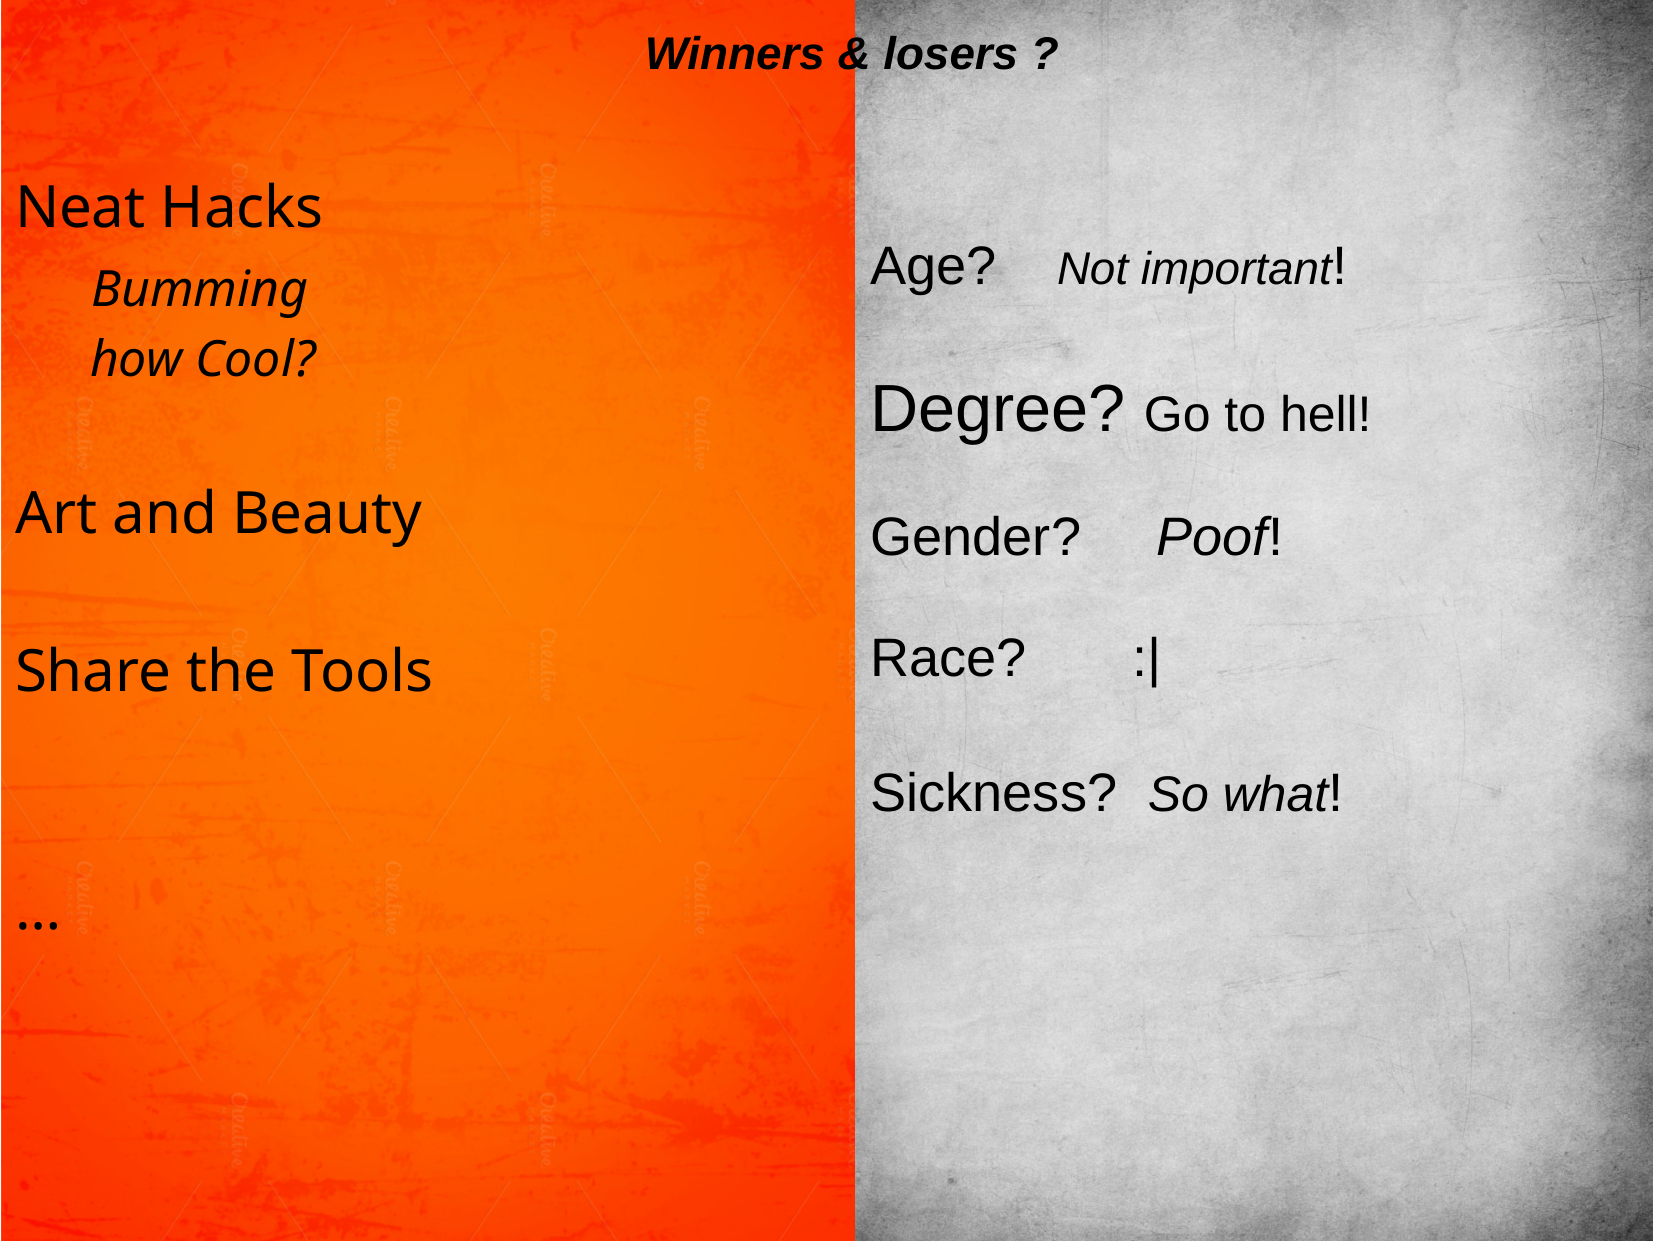

Winners & losers ?
# Age? Not important! Degree? Go to hell! Gender? Poof! Race? :| Sickness? So what!
Neat Hacks
 Bumming
	how Cool?
Art and Beauty
Share the Tools
…